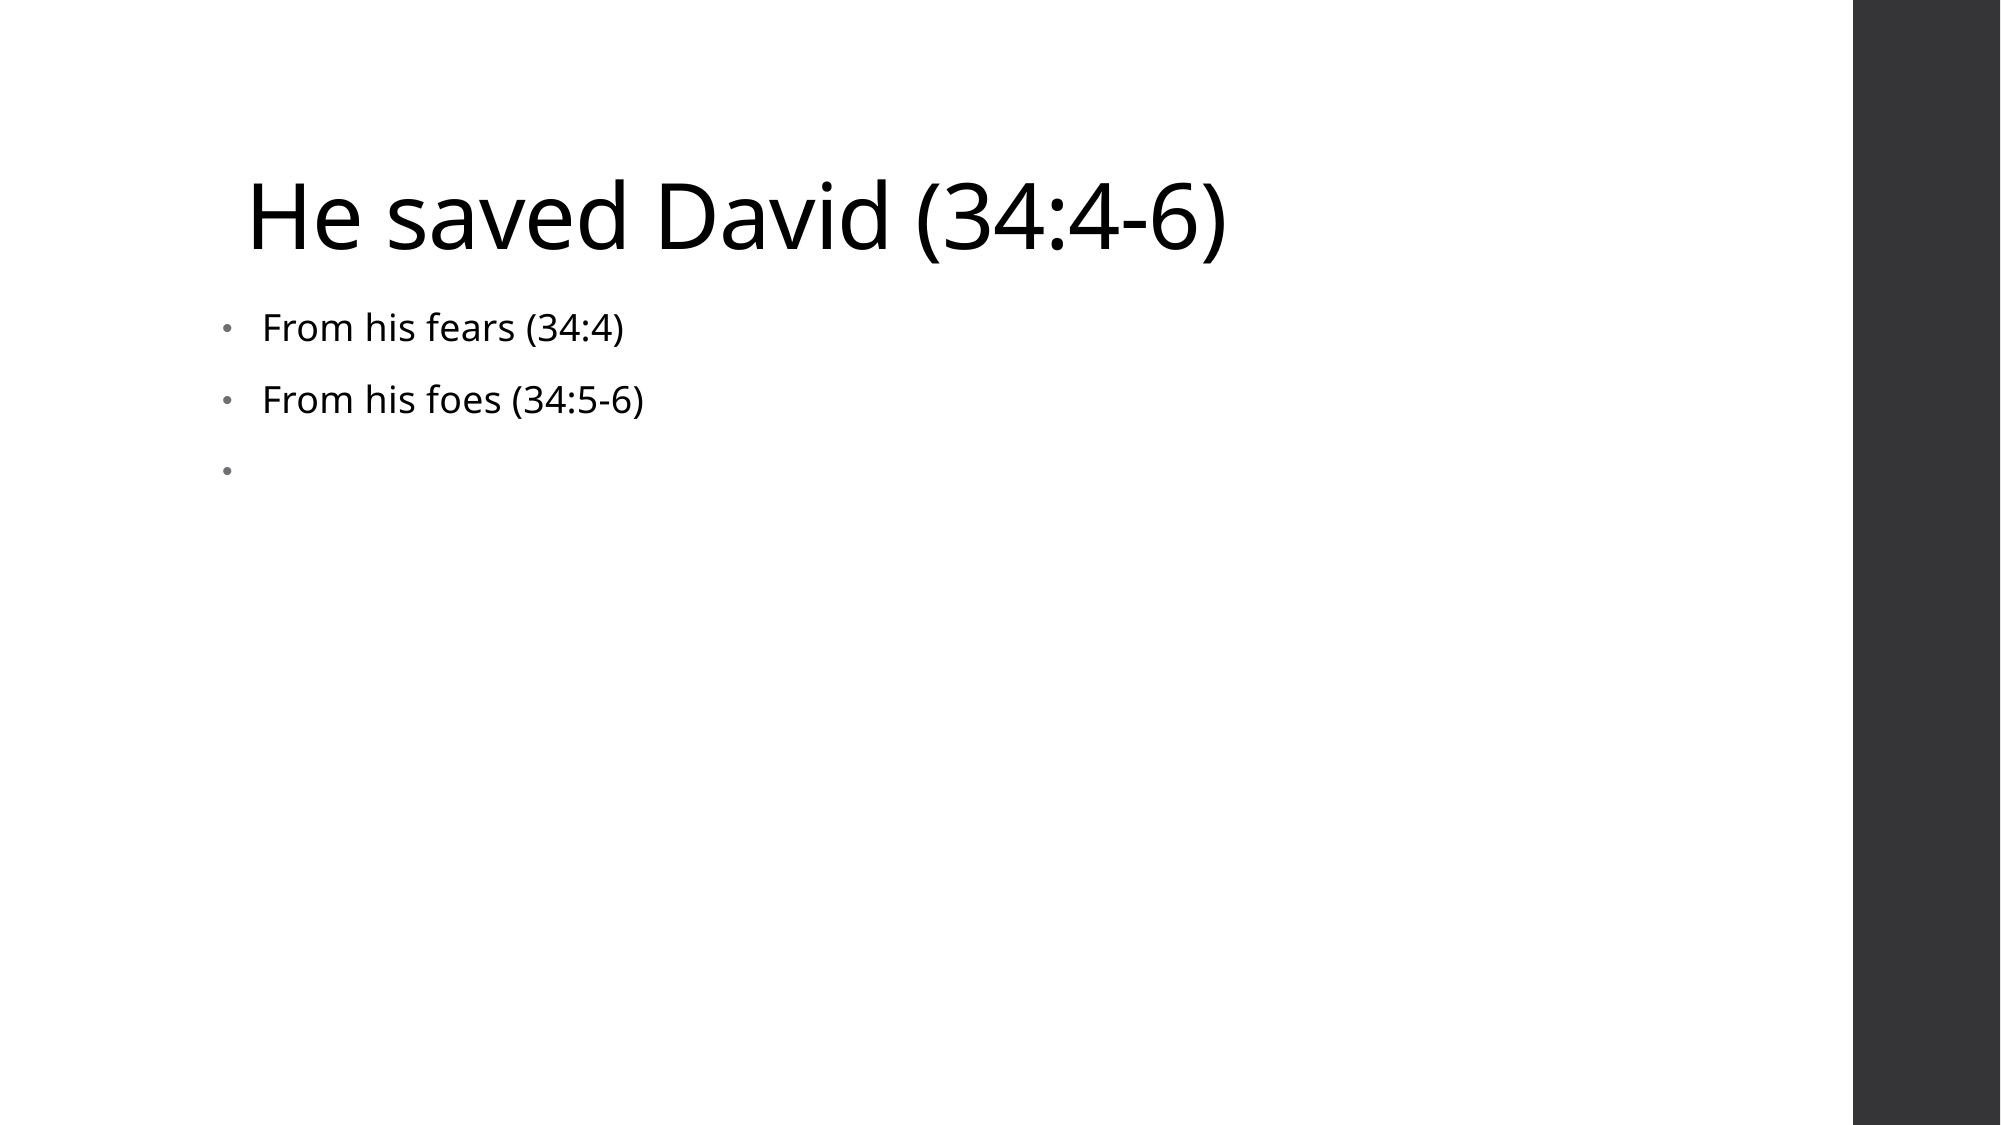

# He saved David (34:4-6)
 From his fears (34:4)
 From his foes (34:5-6)